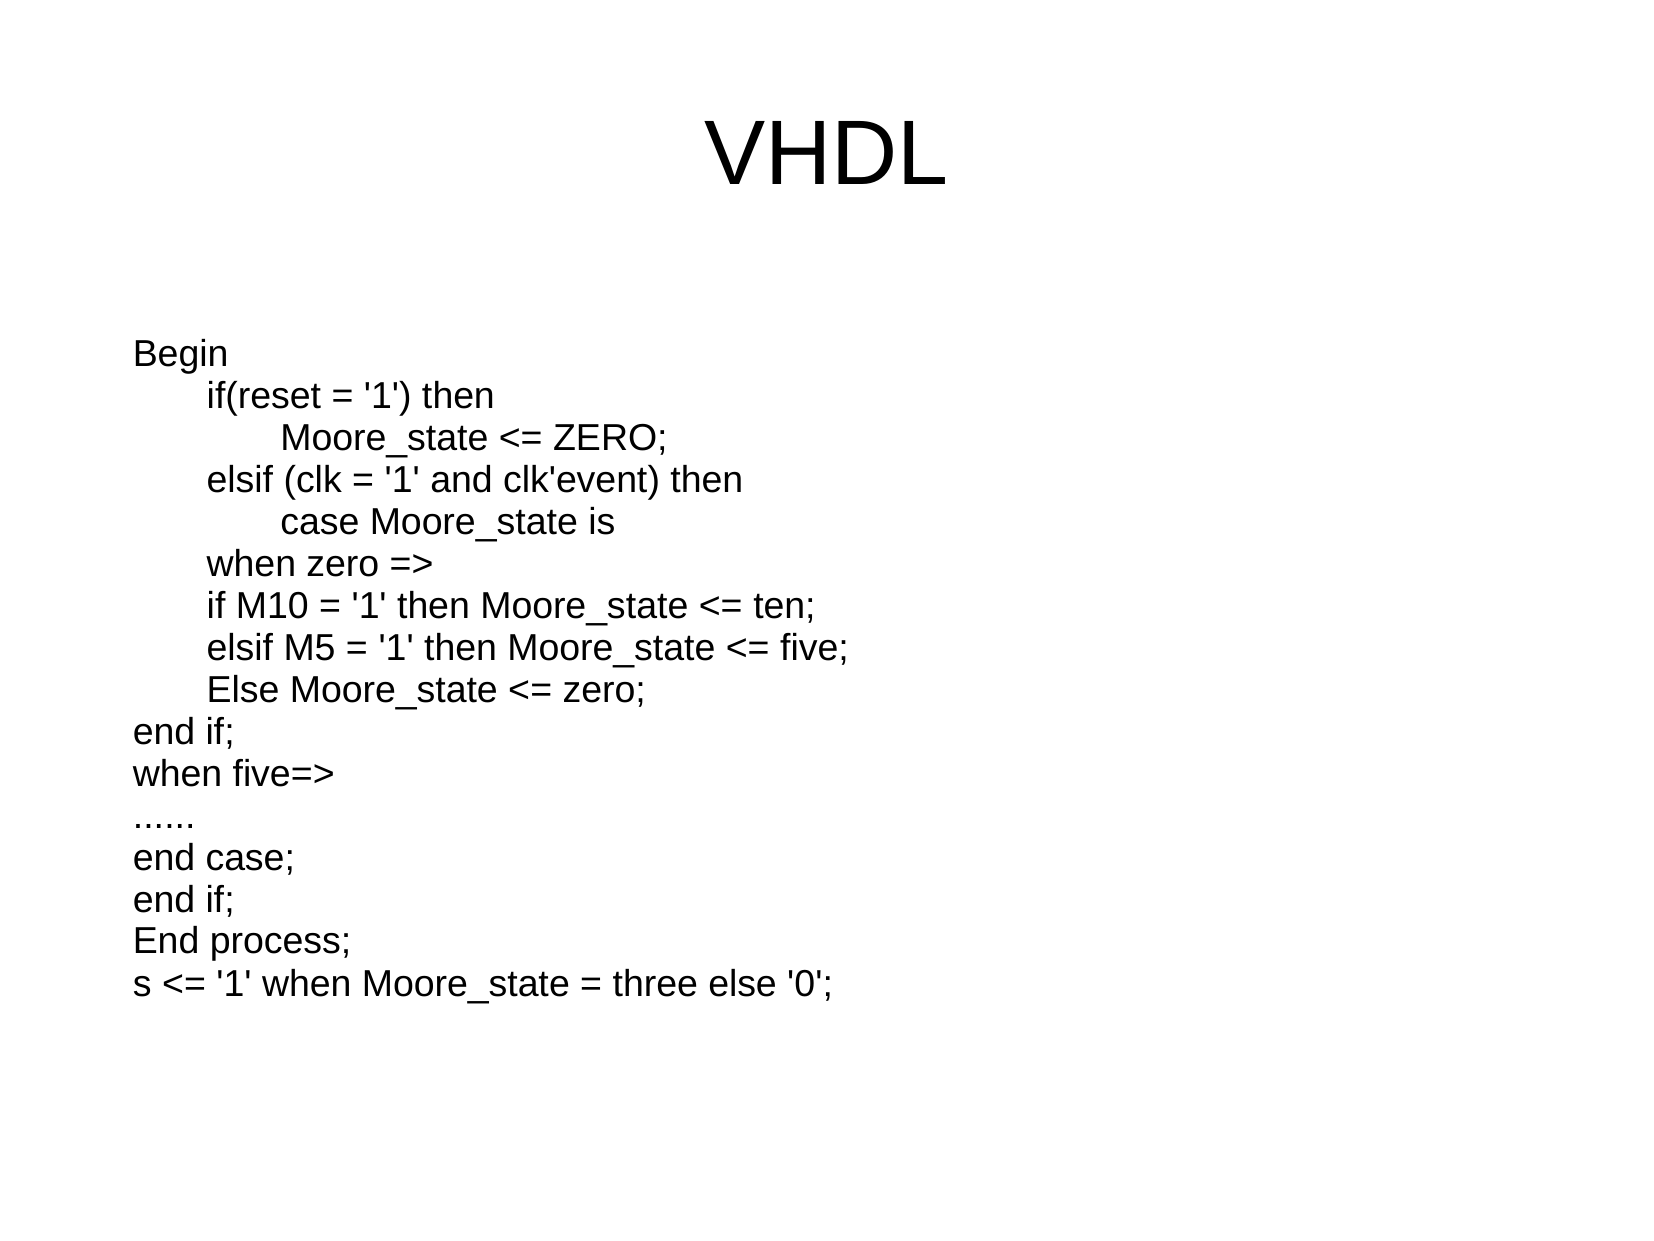

# VHDL
Begin
	if(reset = '1') then
		Moore_state <= ZERO;
	elsif (clk = '1' and clk'event) then
		case Moore_state is
	when zero =>
	if M10 = '1' then Moore_state <= ten;
	elsif M5 = '1' then Moore_state <= five;
	Else Moore_state <= zero;
end if;
when five=>
......
end case;
end if;
End process;
s <= '1' when Moore_state = three else '0';